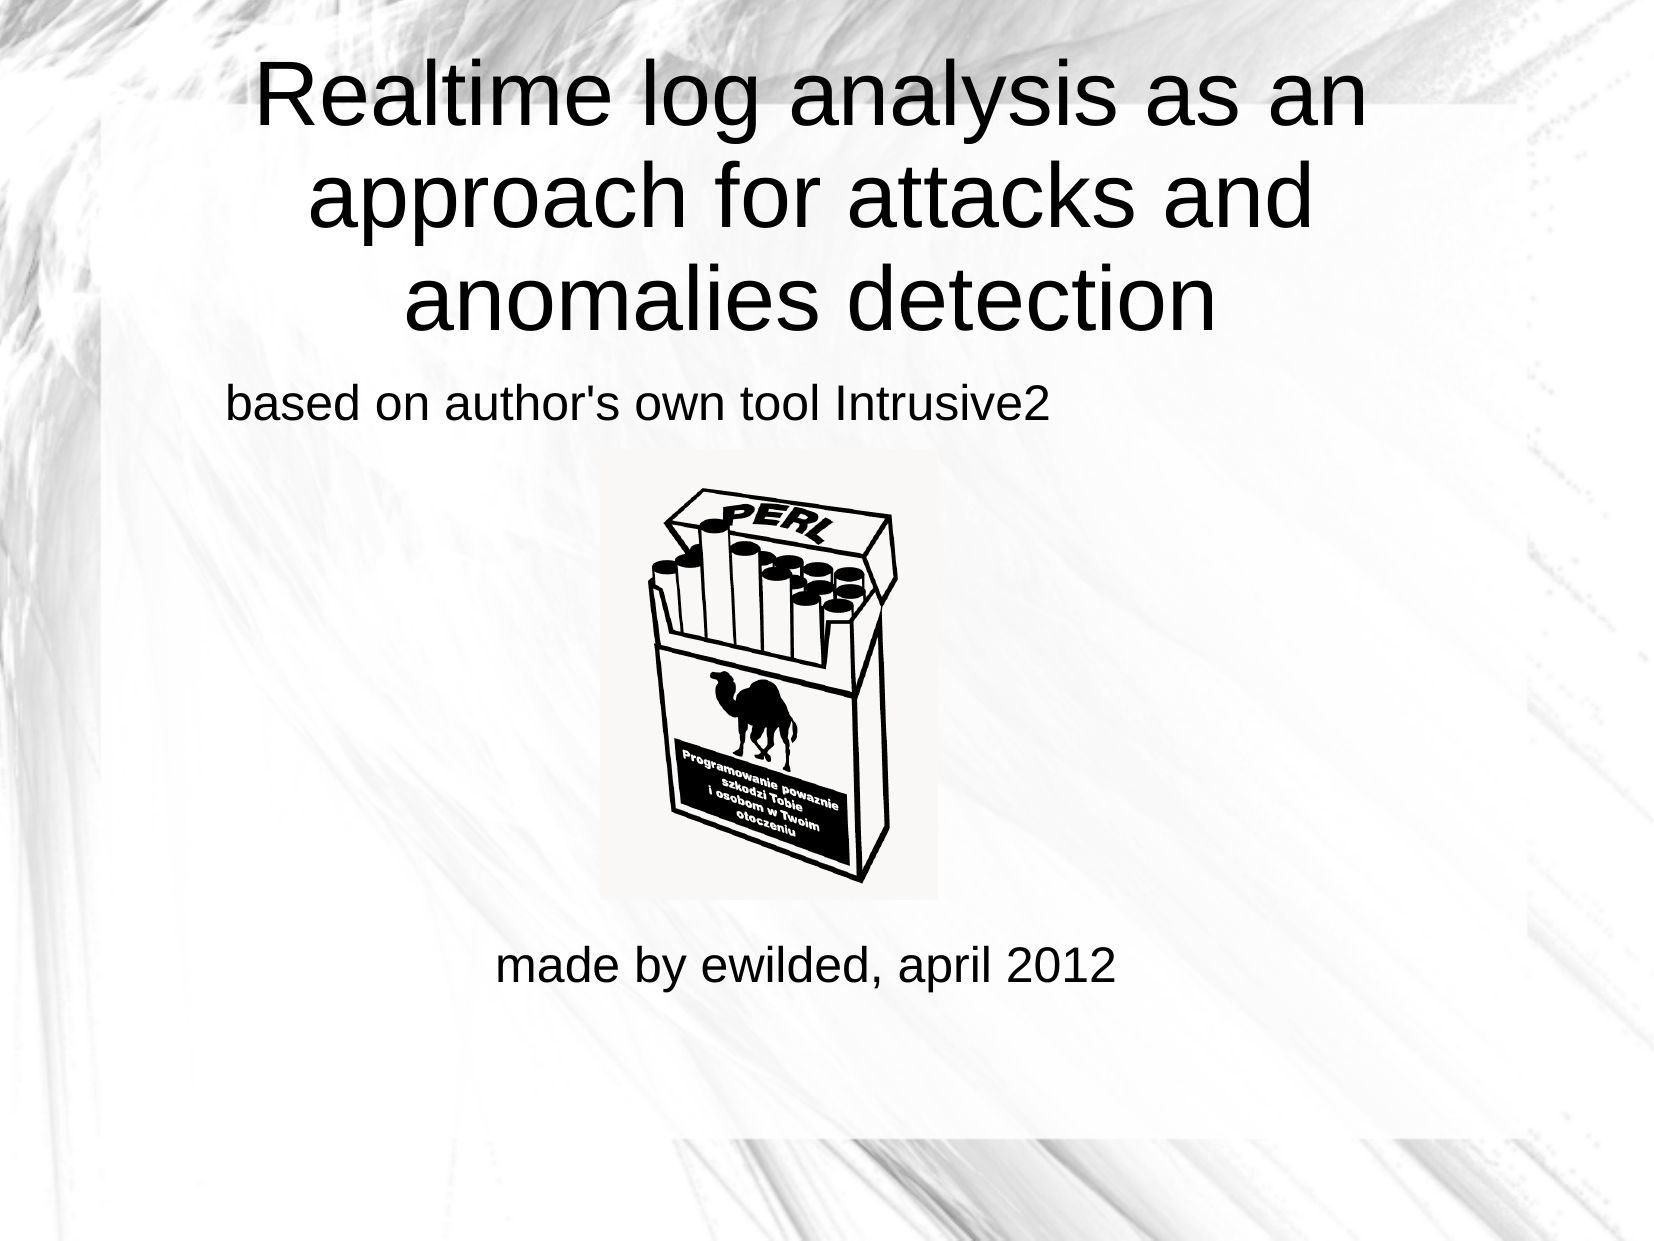

# Realtime log analysis as an approach for attacks and anomalies detection
based on author's own tool Intrusive2
made by ewilded, april 2012